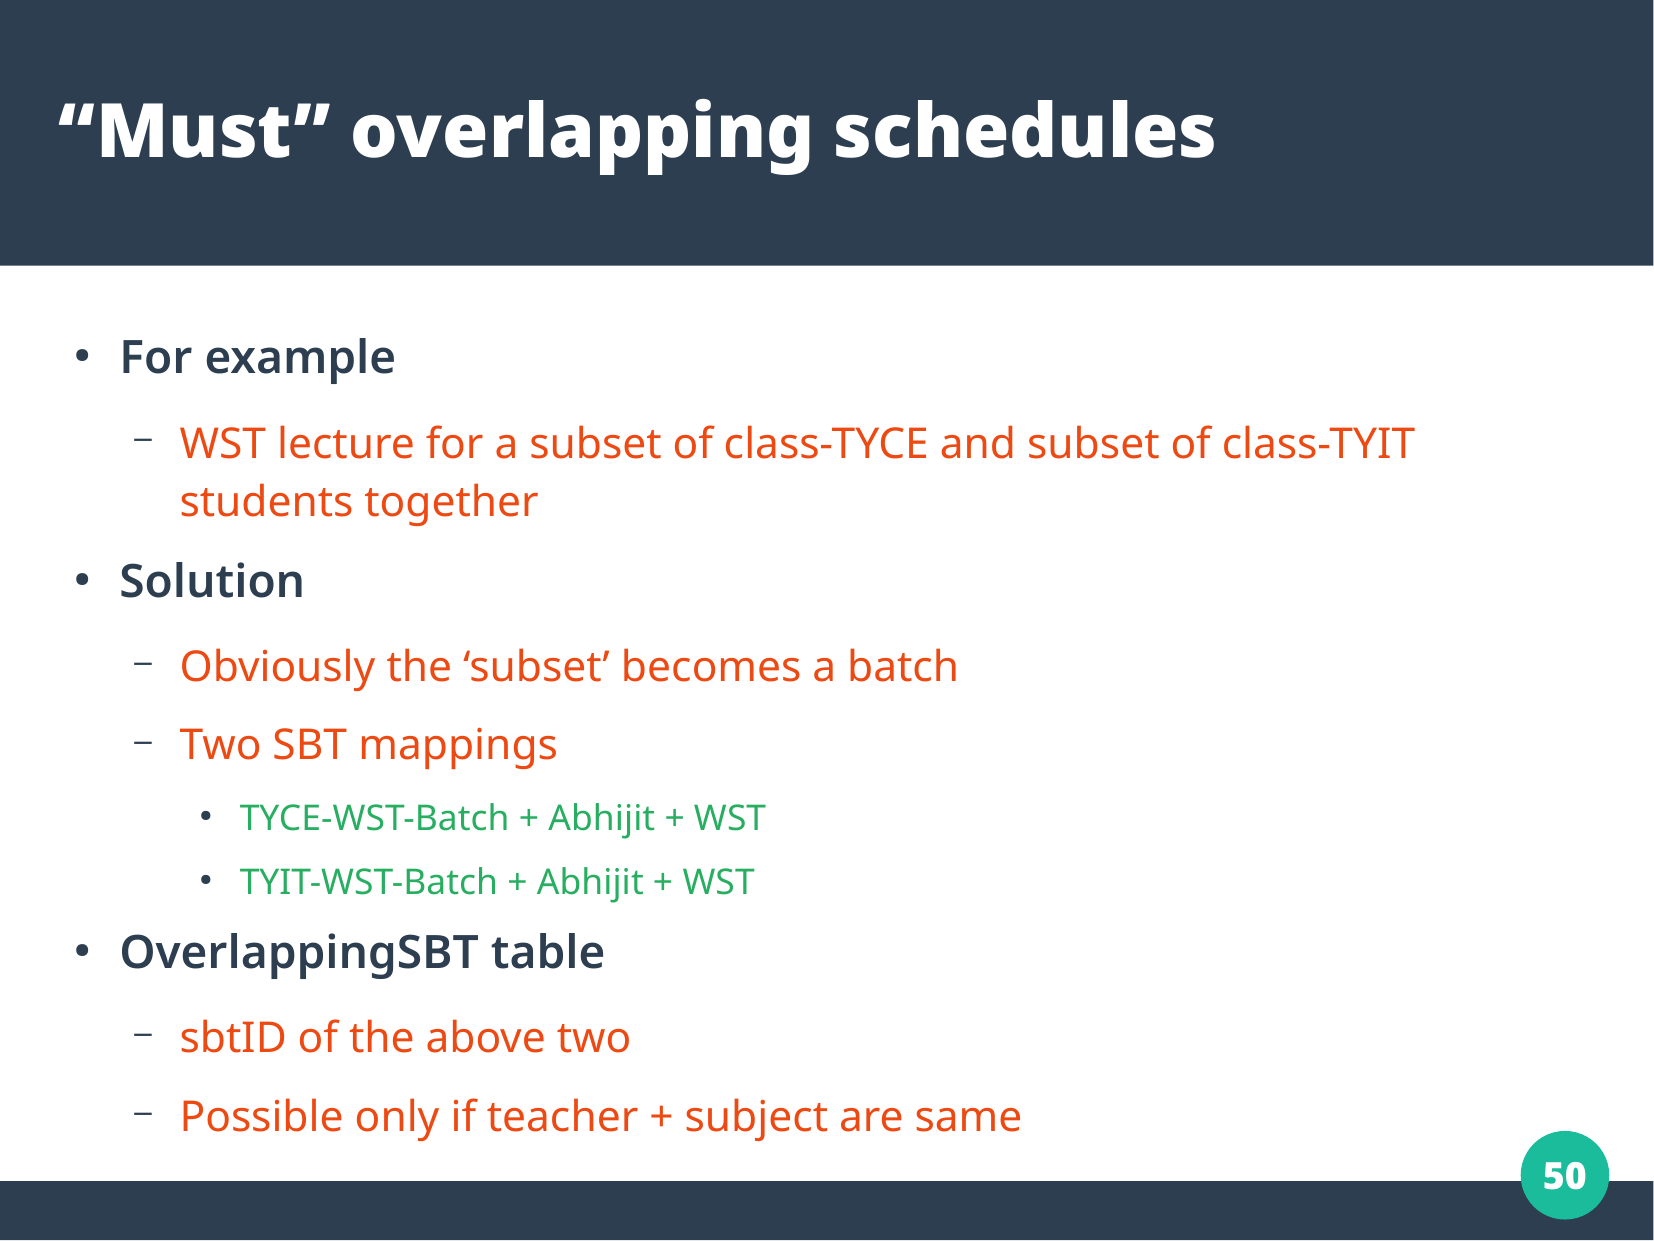

# “Must” overlapping schedules
For example
WST lecture for a subset of class-TYCE and subset of class-TYIT students together
Solution
Obviously the ‘subset’ becomes a batch
Two SBT mappings
TYCE-WST-Batch + Abhijit + WST
TYIT-WST-Batch + Abhijit + WST
OverlappingSBT table
sbtID of the above two
Possible only if teacher + subject are same
50